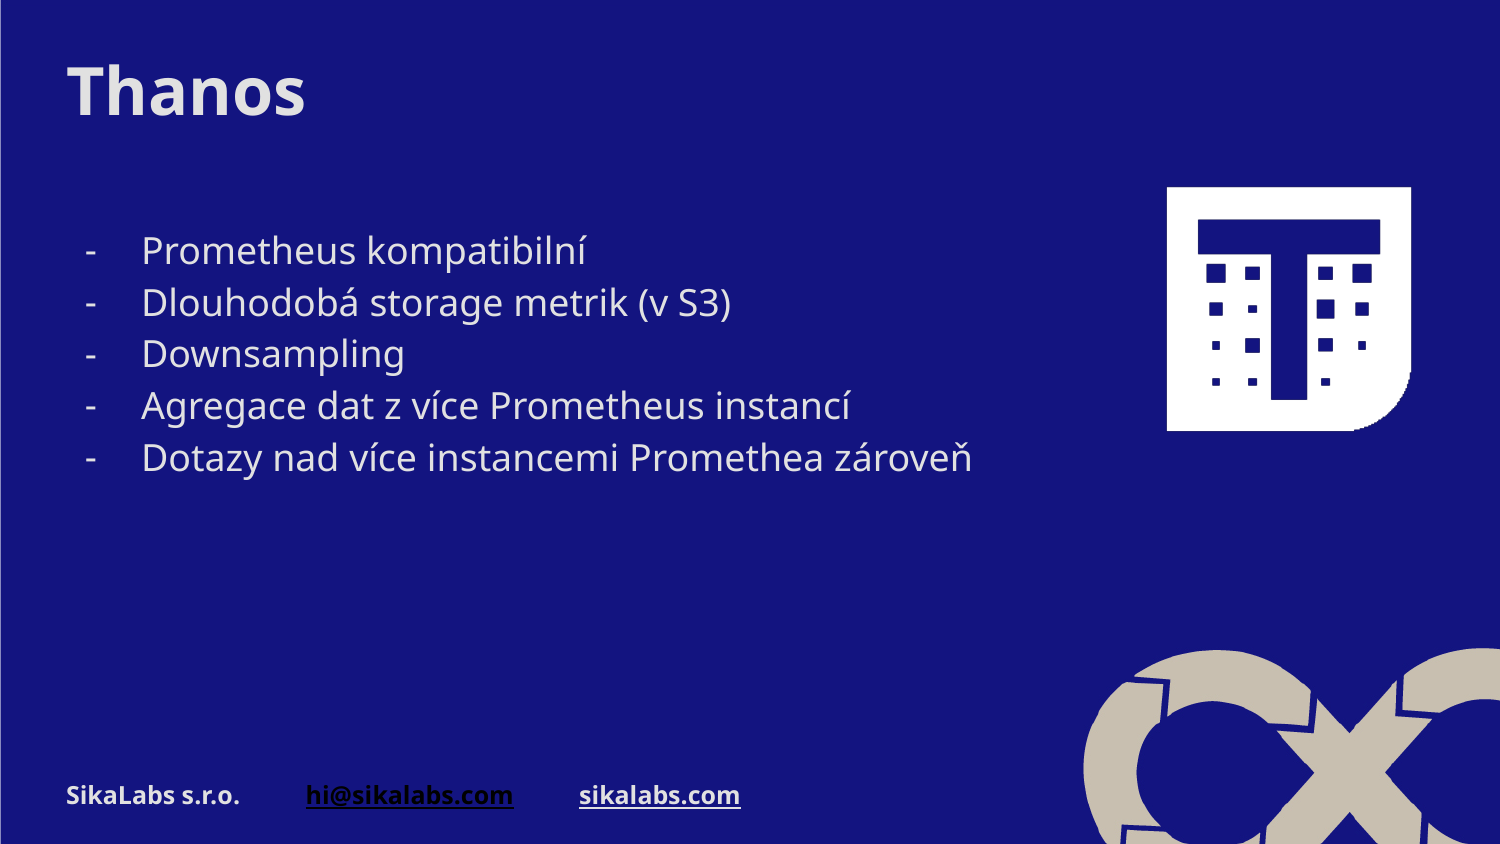

# Thanos
Prometheus kompatibilní
Dlouhodobá storage metrik (v S3)
Downsampling
Agregace dat z více Prometheus instancí
Dotazy nad více instancemi Promethea zároveň